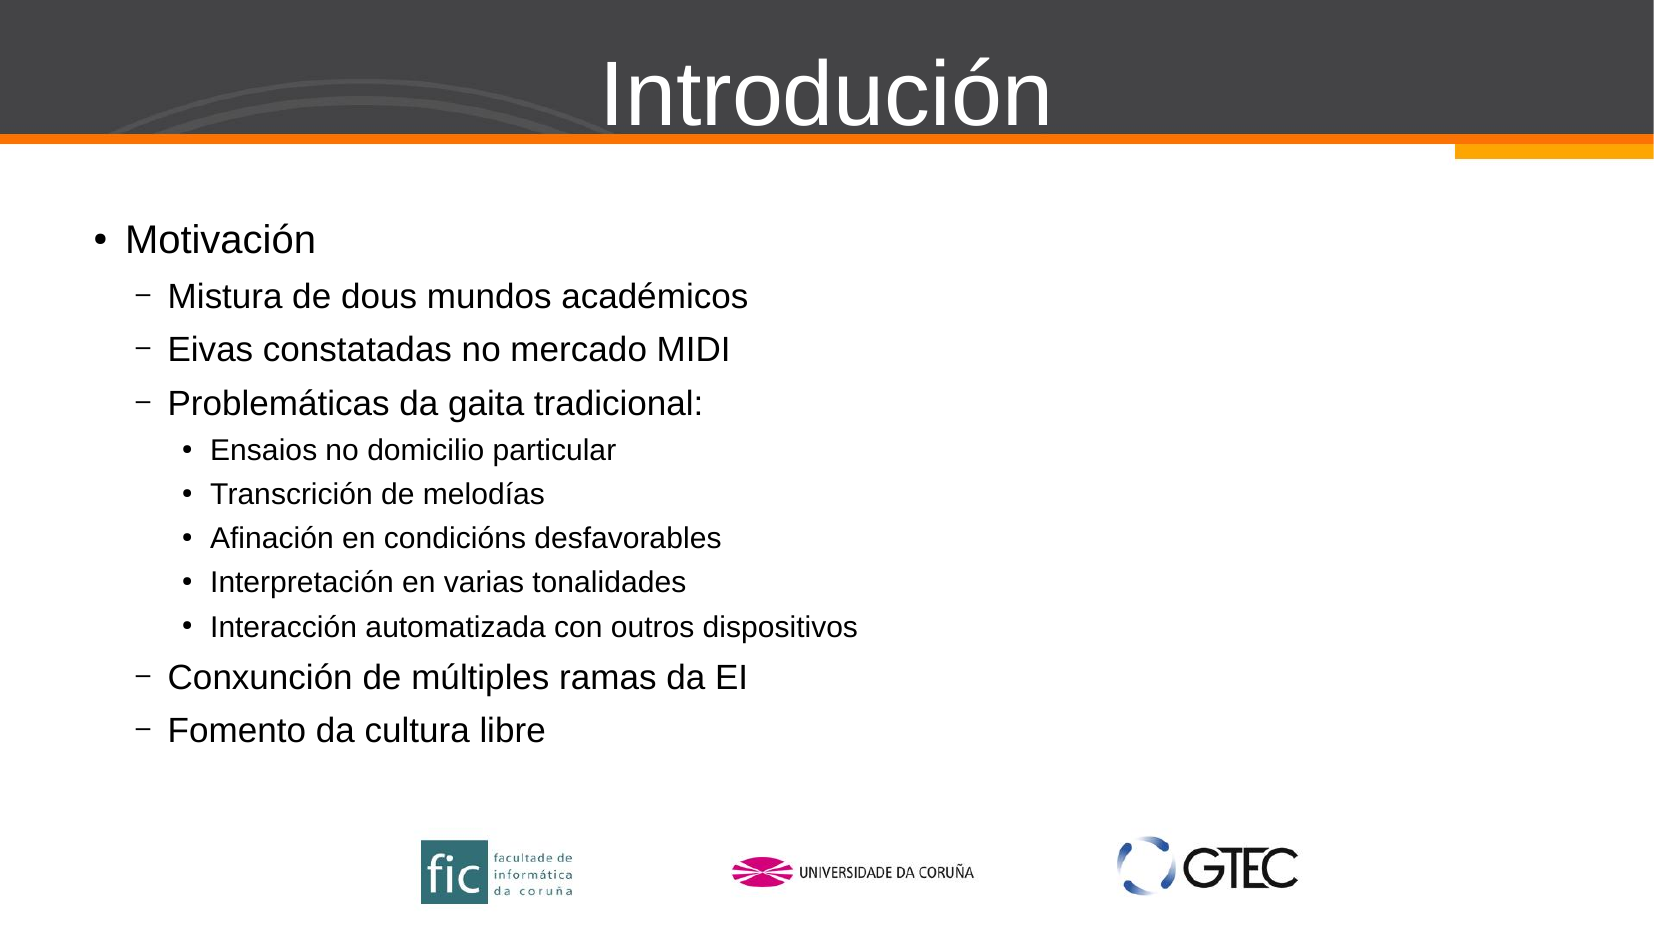

# Introdución
Motivación
Mistura de dous mundos académicos
Eivas constatadas no mercado MIDI
Problemáticas da gaita tradicional:
Ensaios no domicilio particular
Transcrición de melodías
Afinación en condicións desfavorables
Interpretación en varias tonalidades
Interacción automatizada con outros dispositivos
Conxunción de múltiples ramas da EI
Fomento da cultura libre